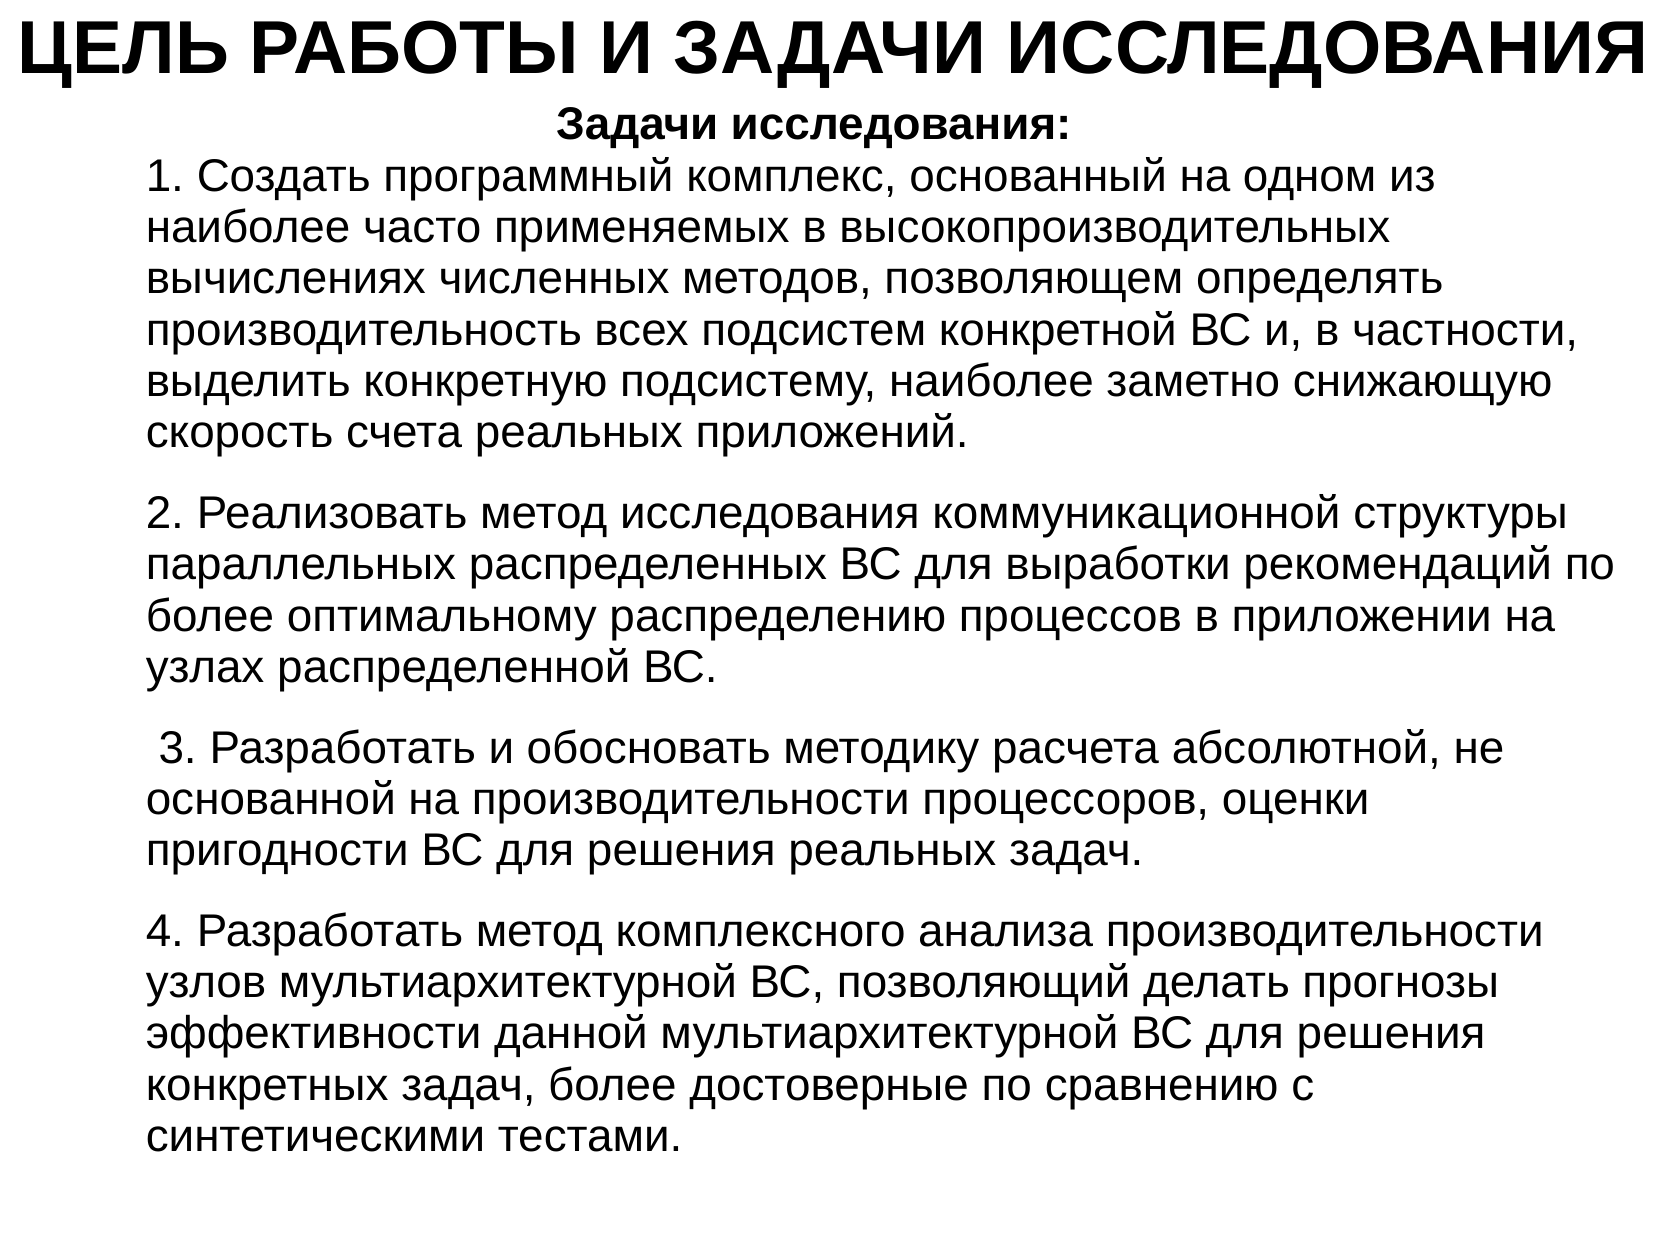

ЦЕЛЬ РАБОТЫ И ЗАДАЧИ ИССЛЕДОВАНИЯ
# Задачи исследования:
1. Создать программный комплекс, основанный на одном из наиболее часто применяемых в высокопроизводительных вычислениях численных методов, позволяющем определять производительность всех подсистем конкретной ВС и, в частности, выделить конкретную подсистему, наиболее заметно снижающую скорость счета реальных приложений.
2. Реализовать метод исследования коммуникационной структуры параллельных распределенных ВС для выработки рекомендаций по более оптимальному распределению процессов в приложении на узлах распределенной ВС.
 3. Разработать и обосновать методику расчета абсолютной, не основанной на производительности процессоров, оценки пригодности ВС для решения реальных задач.
4. Разработать метод комплексного анализа производительности узлов мультиархитектурной ВС, позволяющий делать прогнозы эффективности данной мультиархитектурной ВС для решения конкретных задач, более достоверные по сравнению с синтетическими тестами.